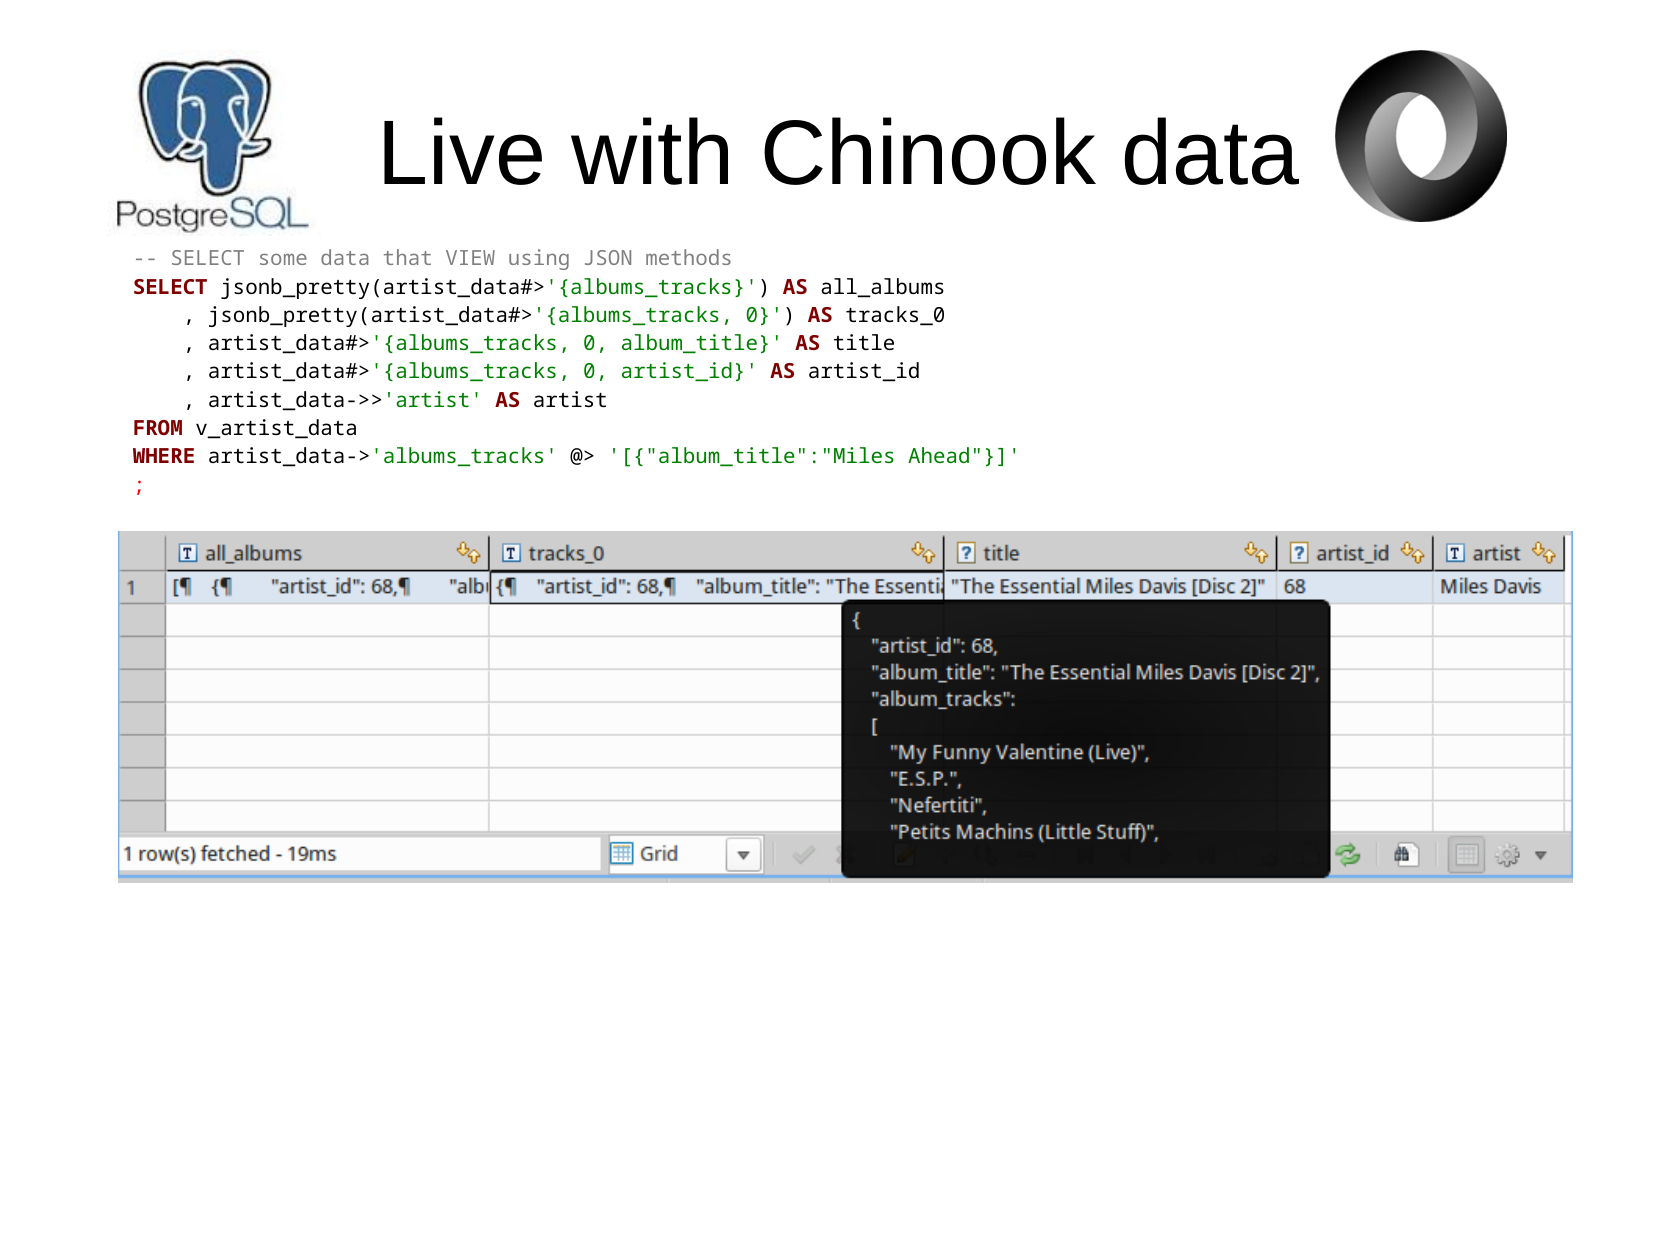

# Live with Chinook data
-- SELECT some data that VIEW using JSON methods
SELECT jsonb_pretty(artist_data#>'{albums_tracks}') AS all_albums
 , jsonb_pretty(artist_data#>'{albums_tracks, 0}') AS tracks_0
 , artist_data#>'{albums_tracks, 0, album_title}' AS title
 , artist_data#>'{albums_tracks, 0, artist_id}' AS artist_id
 , artist_data->>'artist' AS artist
FROM v_artist_data
WHERE artist_data->'albums_tracks' @> '[{"album_title":"Miles Ahead"}]'
;